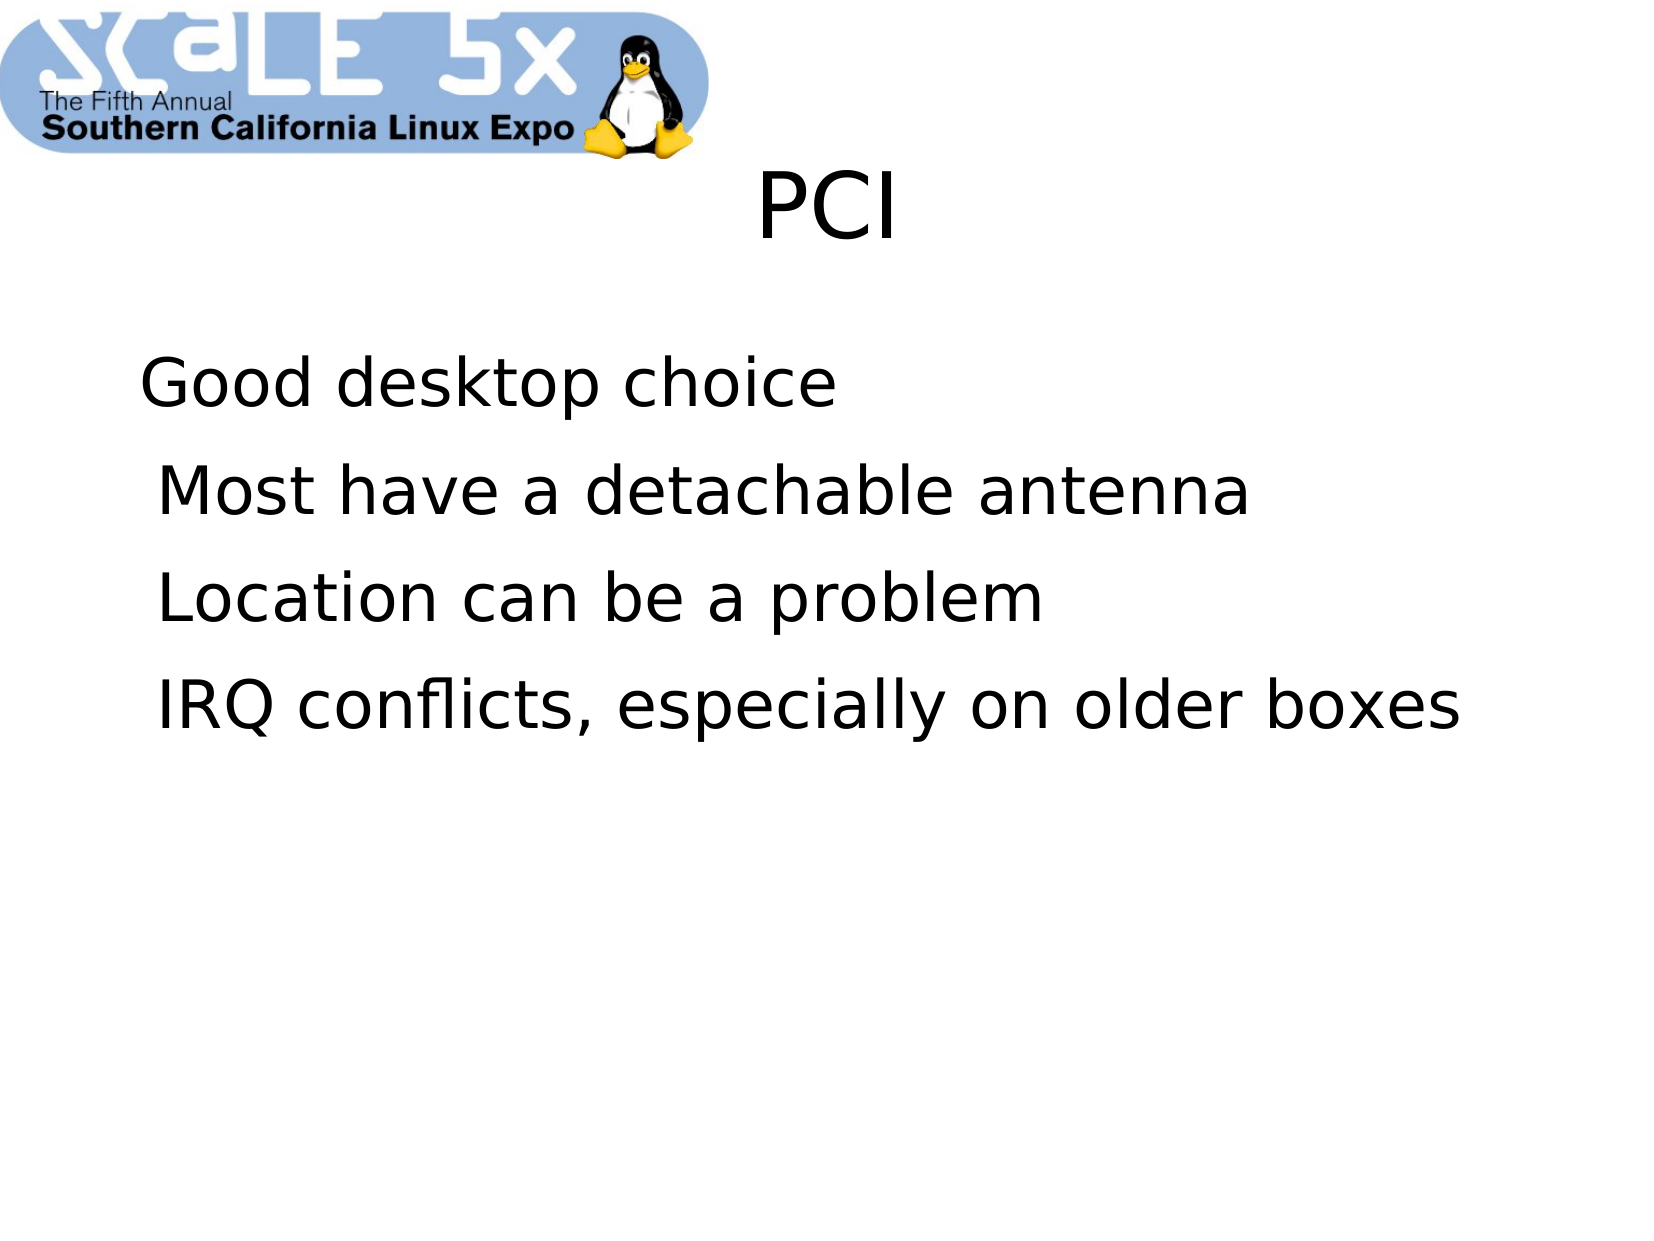

# PCI
Good desktop choice
Most have a detachable antenna
Location can be a problem
IRQ conflicts, especially on older boxes